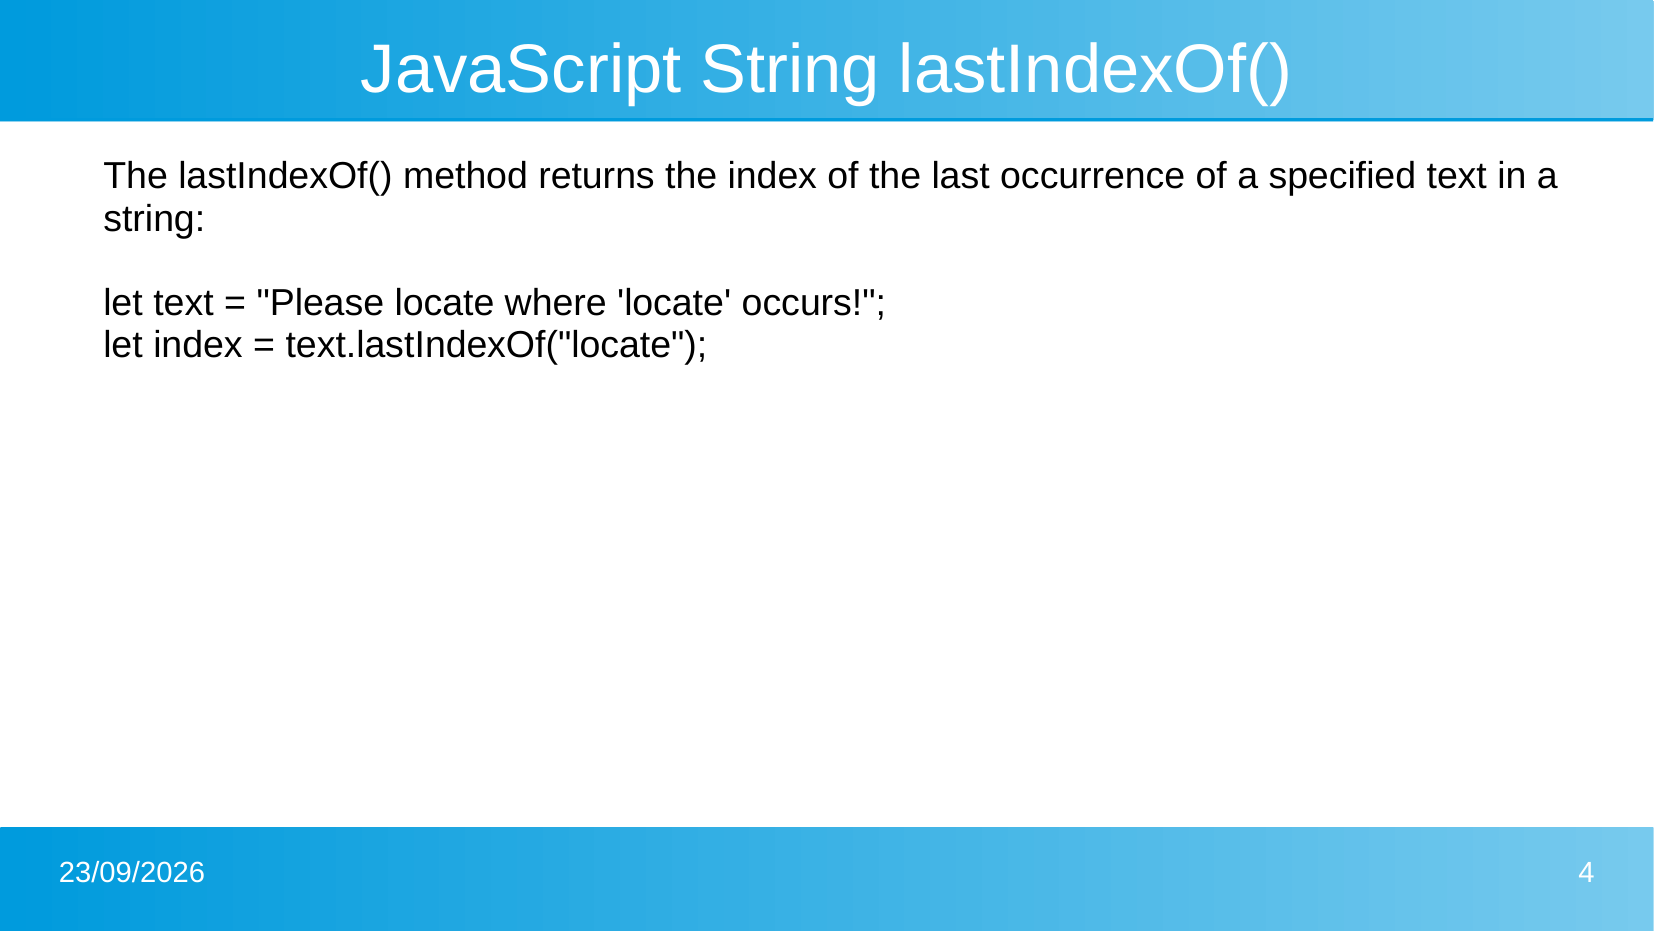

# JavaScript String lastIndexOf()
The lastIndexOf() method returns the index of the last occurrence of a specified text in a string:
let text = "Please locate where 'locate' occurs!";
let index = text.lastIndexOf("locate");
4